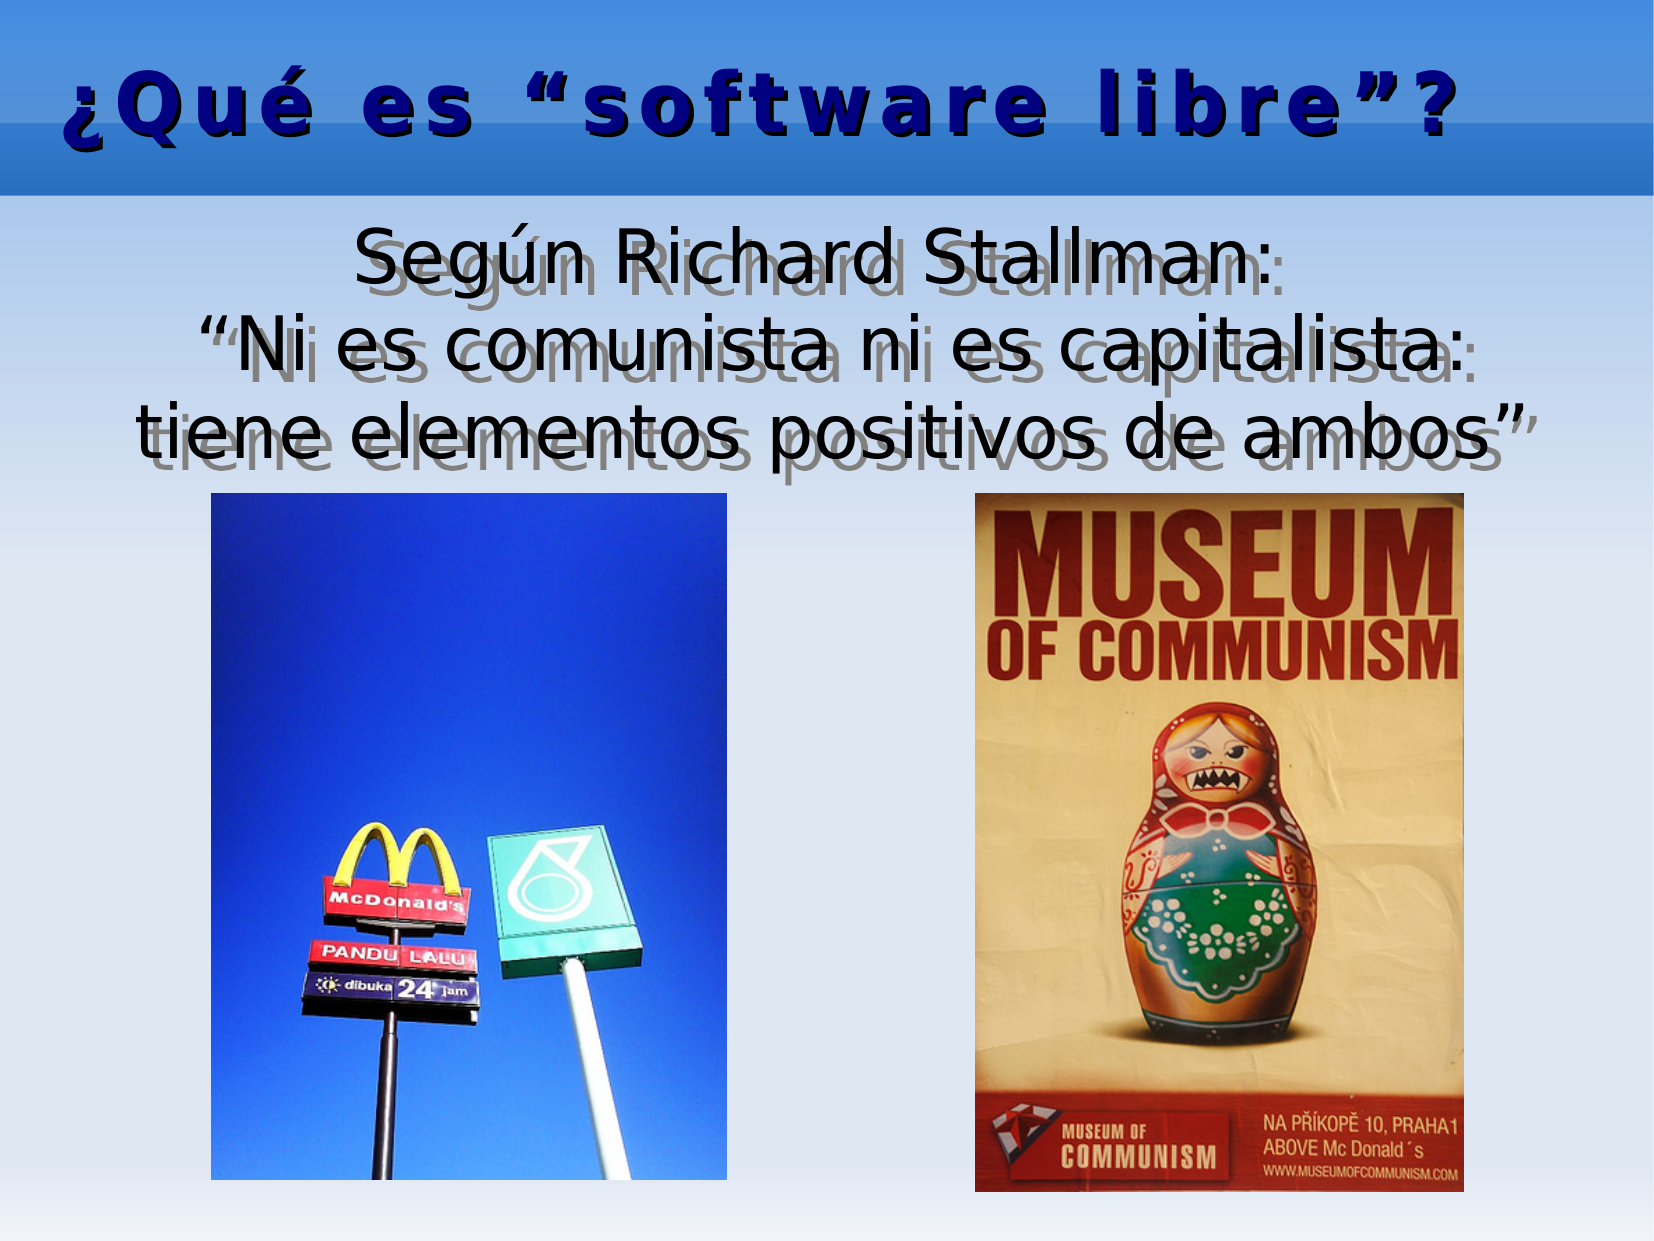

# ¿Qué es “software libre”?
Según Richard Stallman:
“Ni es comunista ni es capitalista:
tiene elementos positivos de ambos”